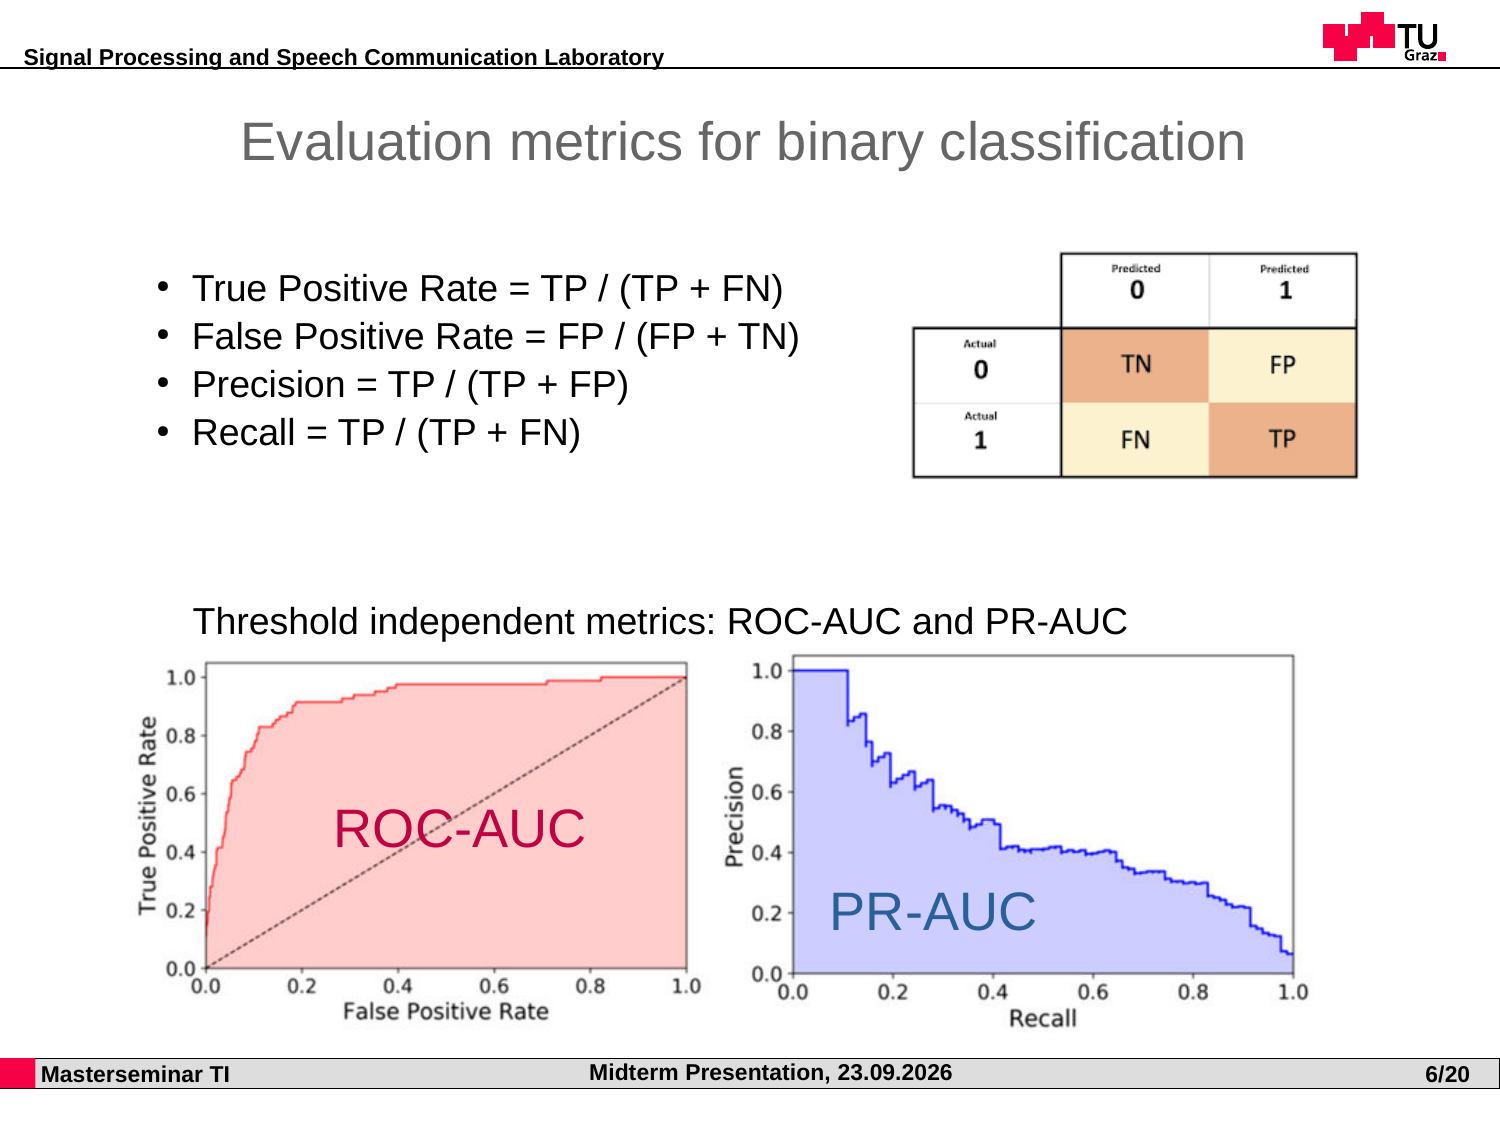

# Evaluation metrics for binary classification
True Positive Rate = TP / (TP + FN)
False Positive Rate = FP / (FP + TN)
Precision = TP / (TP + FP)
Recall = TP / (TP + FN)
Threshold independent metrics: ROC-AUC and PR-AUC
ROC-AUC
PR-AUC